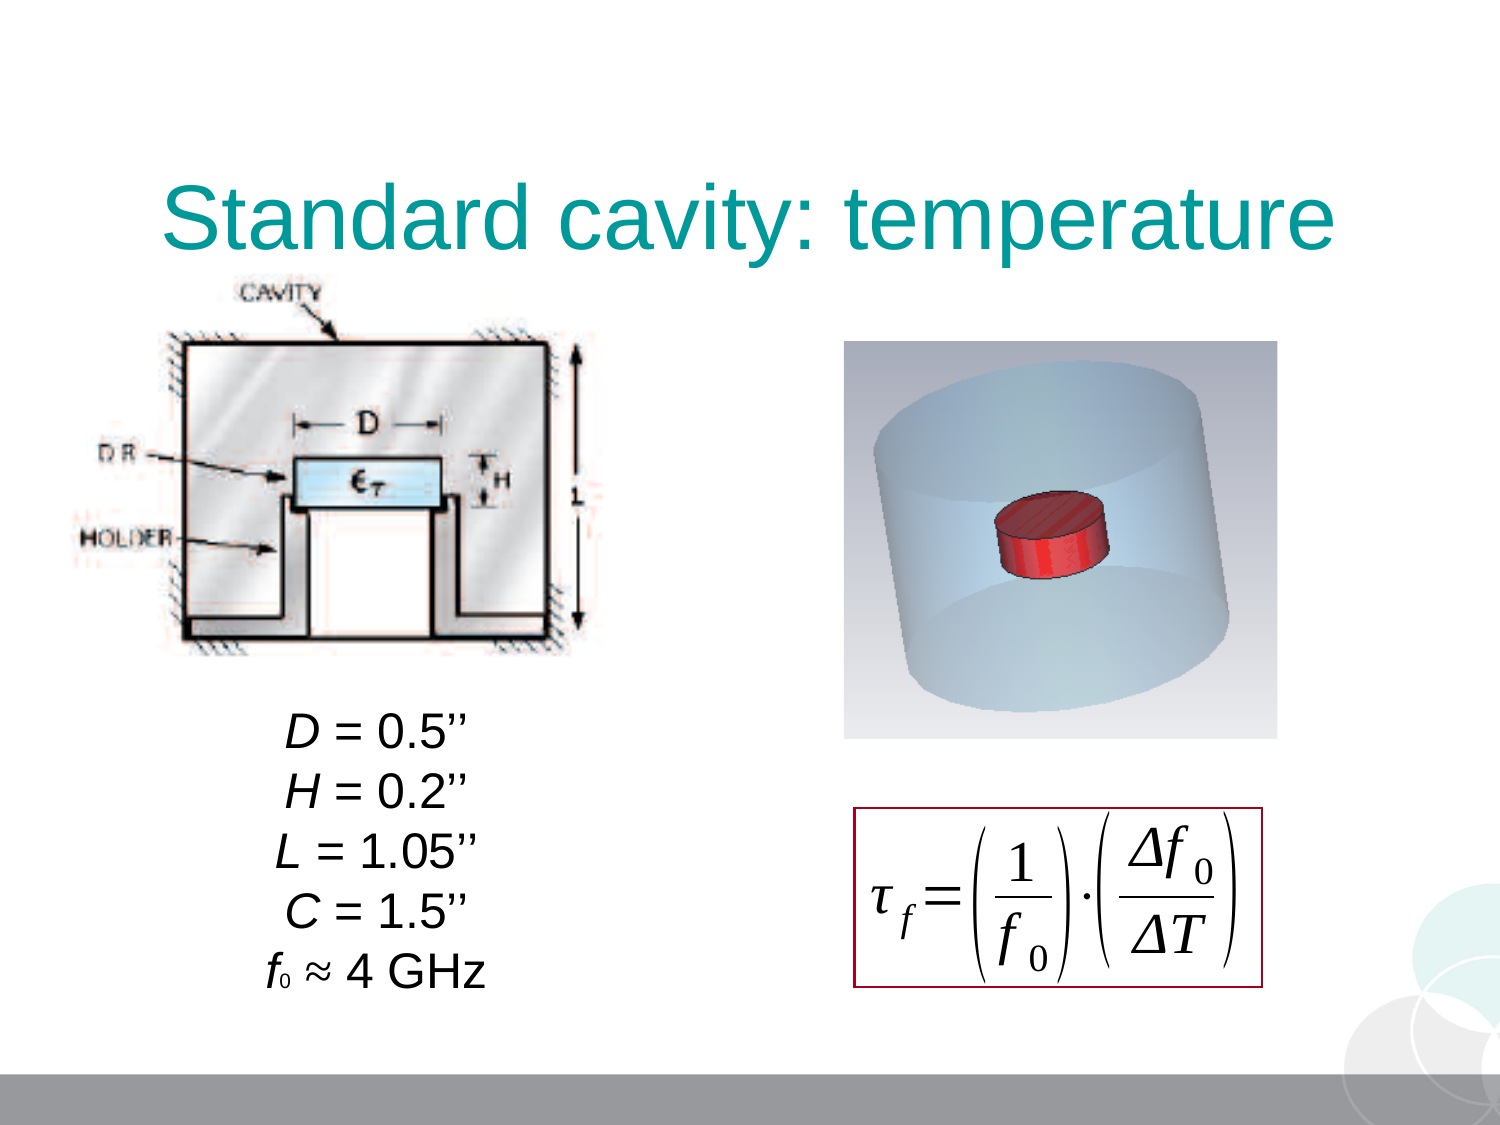

# Standard cavity: temperature
D = 0.5’’
H = 0.2’’
L = 1.05’’
C = 1.5’’
f0 ≈ 4 GHz